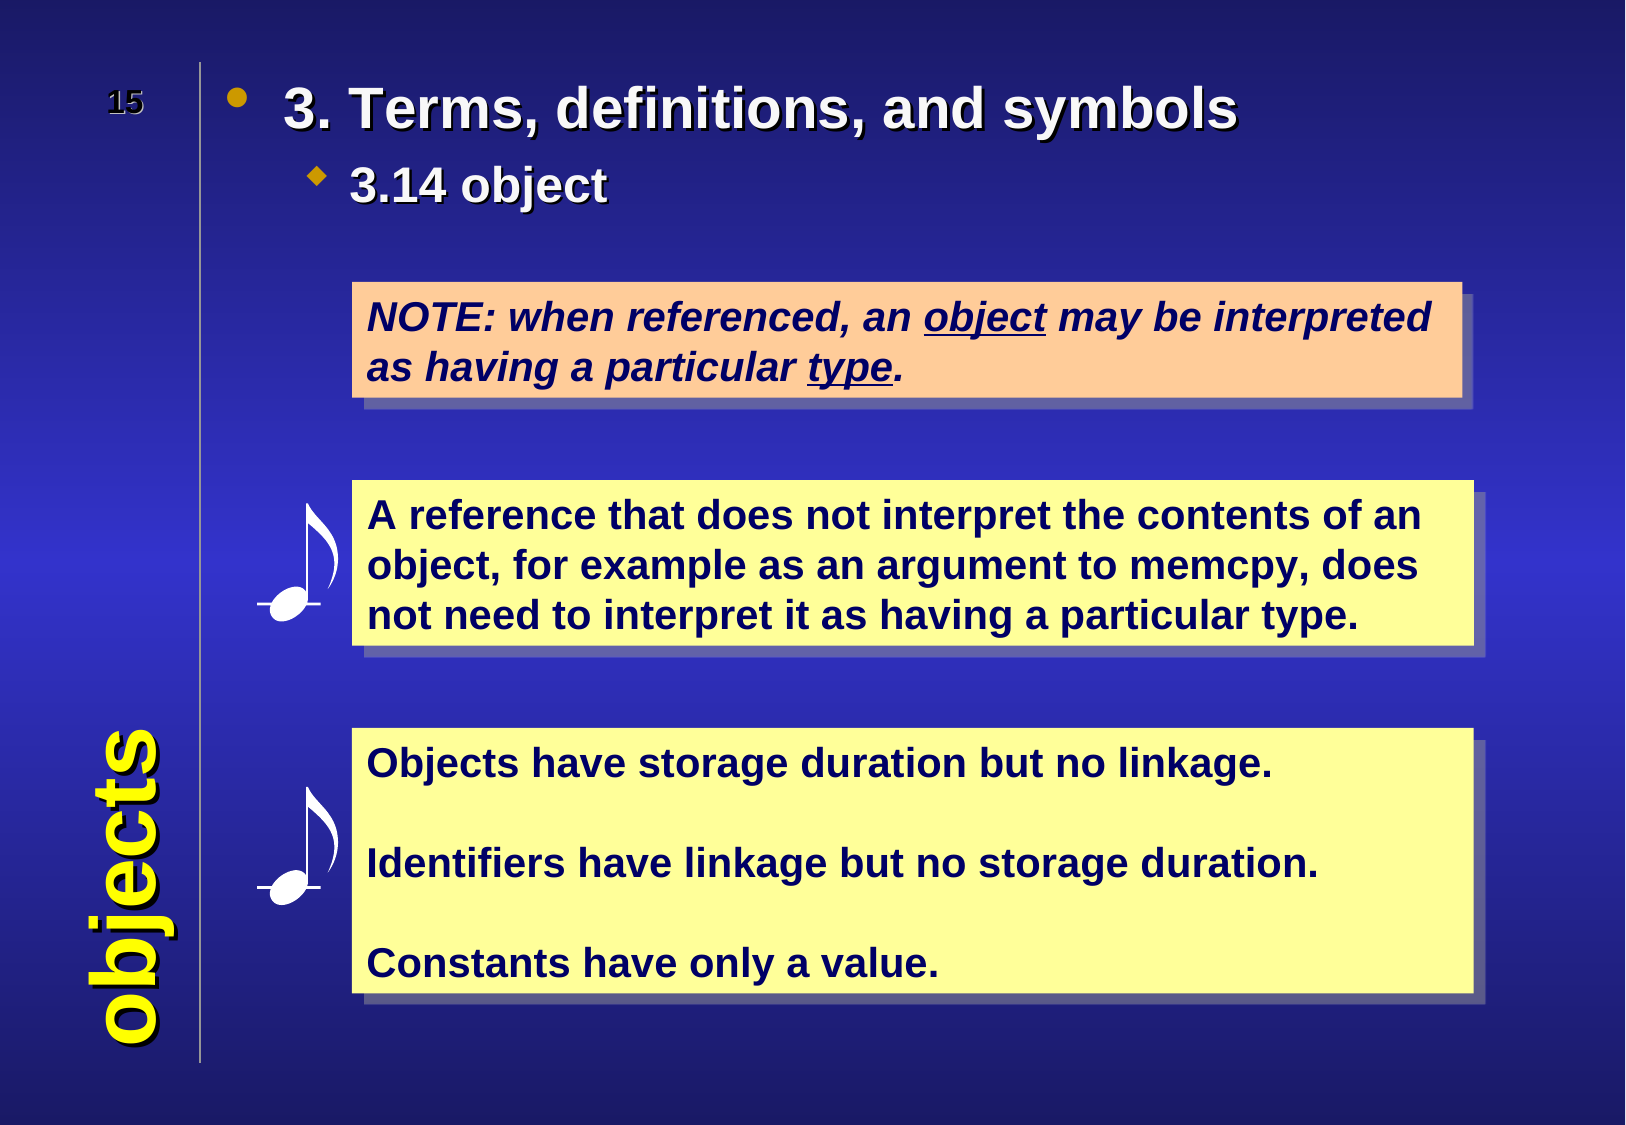

15
3. Terms, definitions, and symbols
3.14 object
NOTE: when referenced, an object may be interpreted as having a particular type.
A reference that does not interpret the contents of an object, for example as an argument to memcpy, does not need to interpret it as having a particular type.
# objects
Objects have storage duration but no linkage.
Identifiers have linkage but no storage duration.
Constants have only a value.